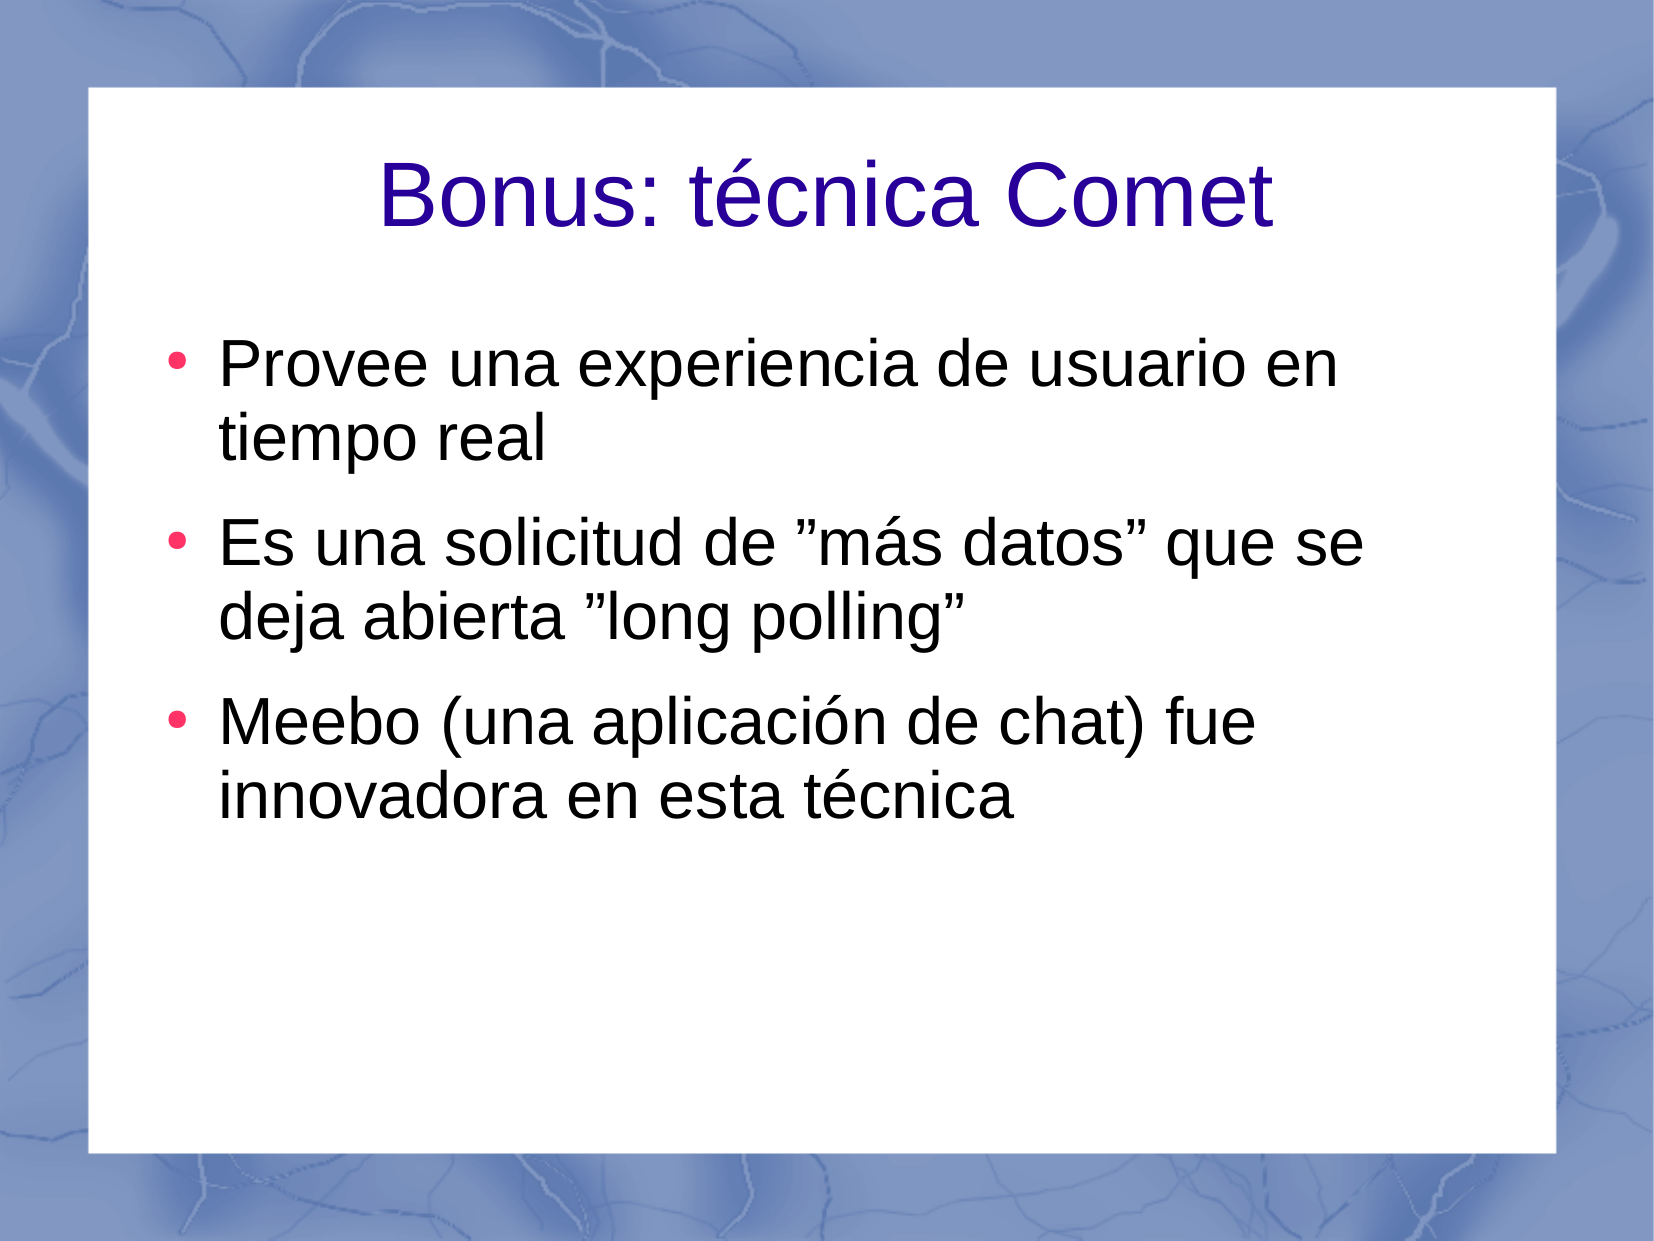

# Bonus: técnica Comet
Provee una experiencia de usuario en tiempo real
Es una solicitud de ”más datos” que se deja abierta ”long polling”
Meebo (una aplicación de chat) fue innovadora en esta técnica